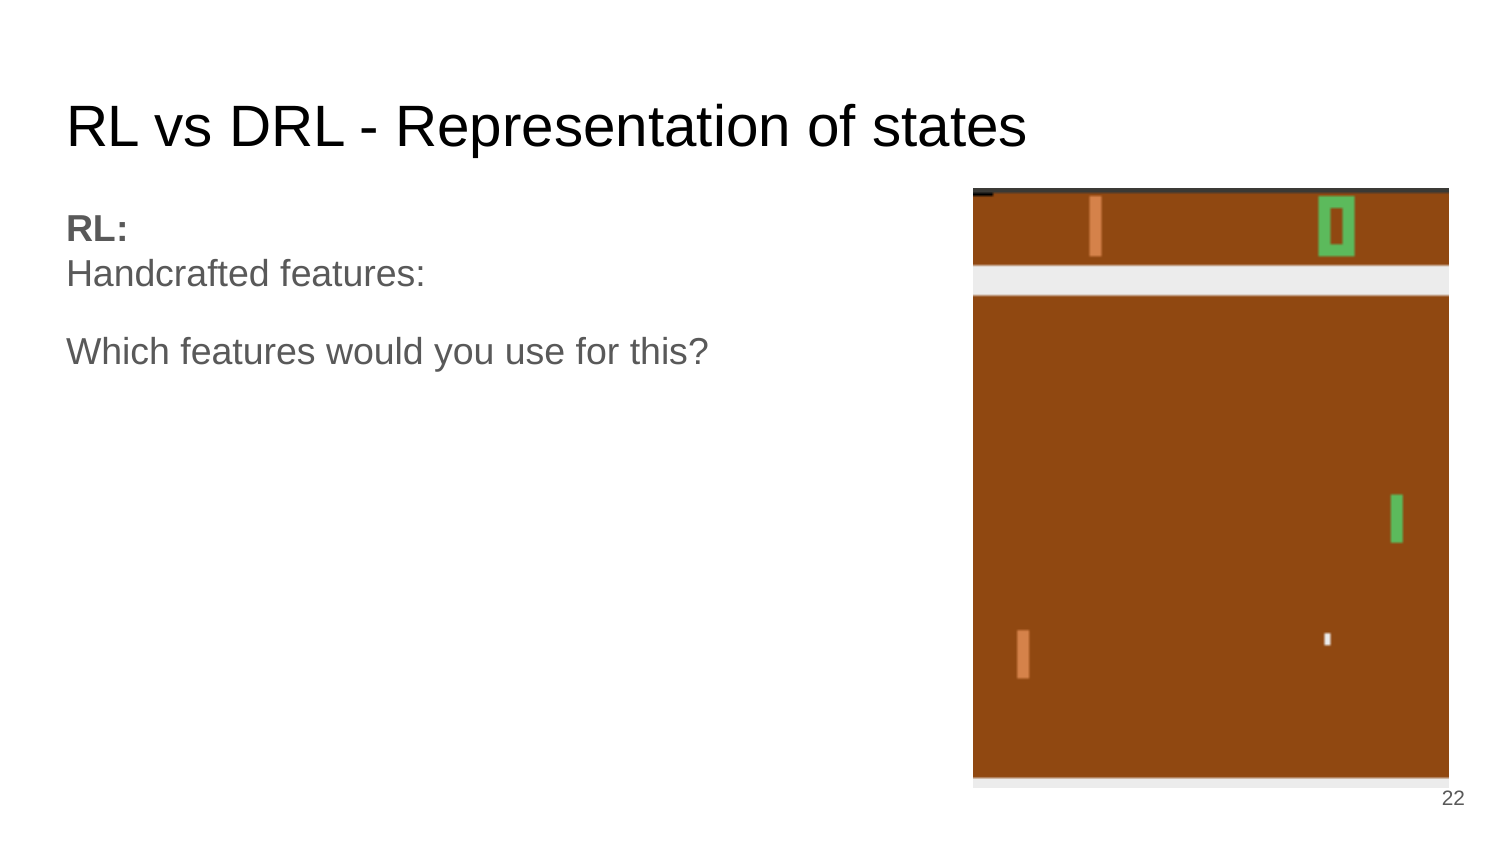

# RL vs DRL - Representation of states
RL:
Handcrafted features:
Which features would you use for this?